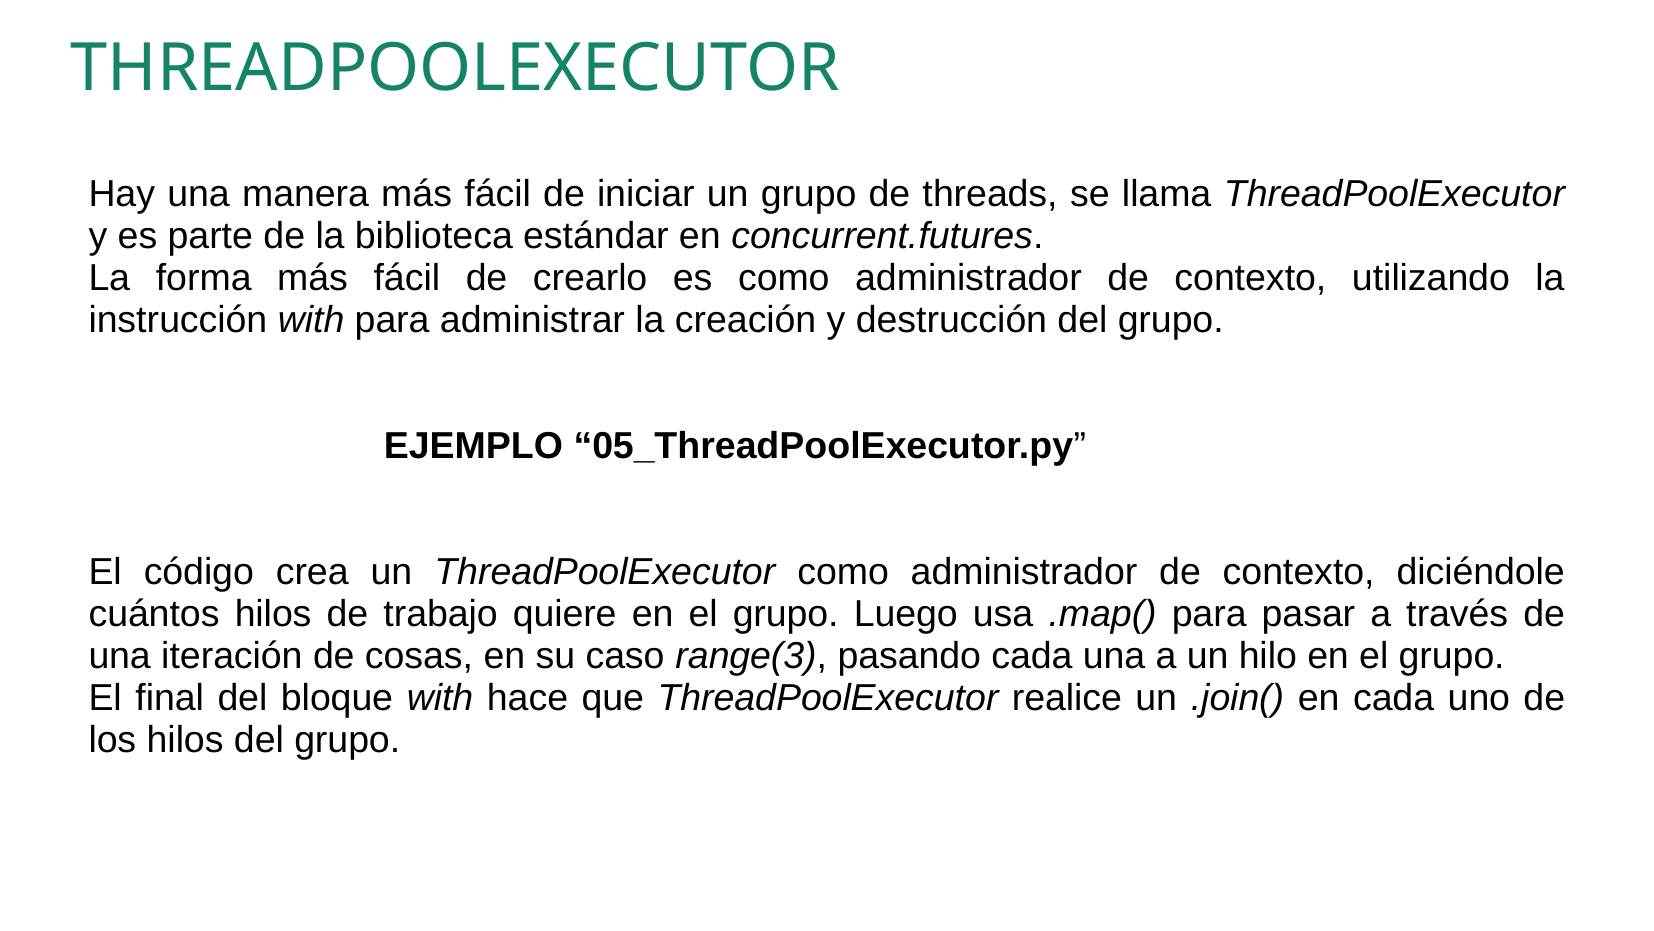

# THREADPOOLEXECUTOR
Hay una manera más fácil de iniciar un grupo de threads, se llama ThreadPoolExecutor y es parte de la biblioteca estándar en concurrent.futures.
La forma más fácil de crearlo es como administrador de contexto, utilizando la instrucción with para administrar la creación y destrucción del grupo.
				EJEMPLO “05_ThreadPoolExecutor.py”
El código crea un ThreadPoolExecutor como administrador de contexto, diciéndole cuántos hilos de trabajo quiere en el grupo. Luego usa .map() para pasar a través de una iteración de cosas, en su caso range(3), pasando cada una a un hilo en el grupo.
El final del bloque with hace que ThreadPoolExecutor realice un .join() en cada uno de los hilos del grupo.